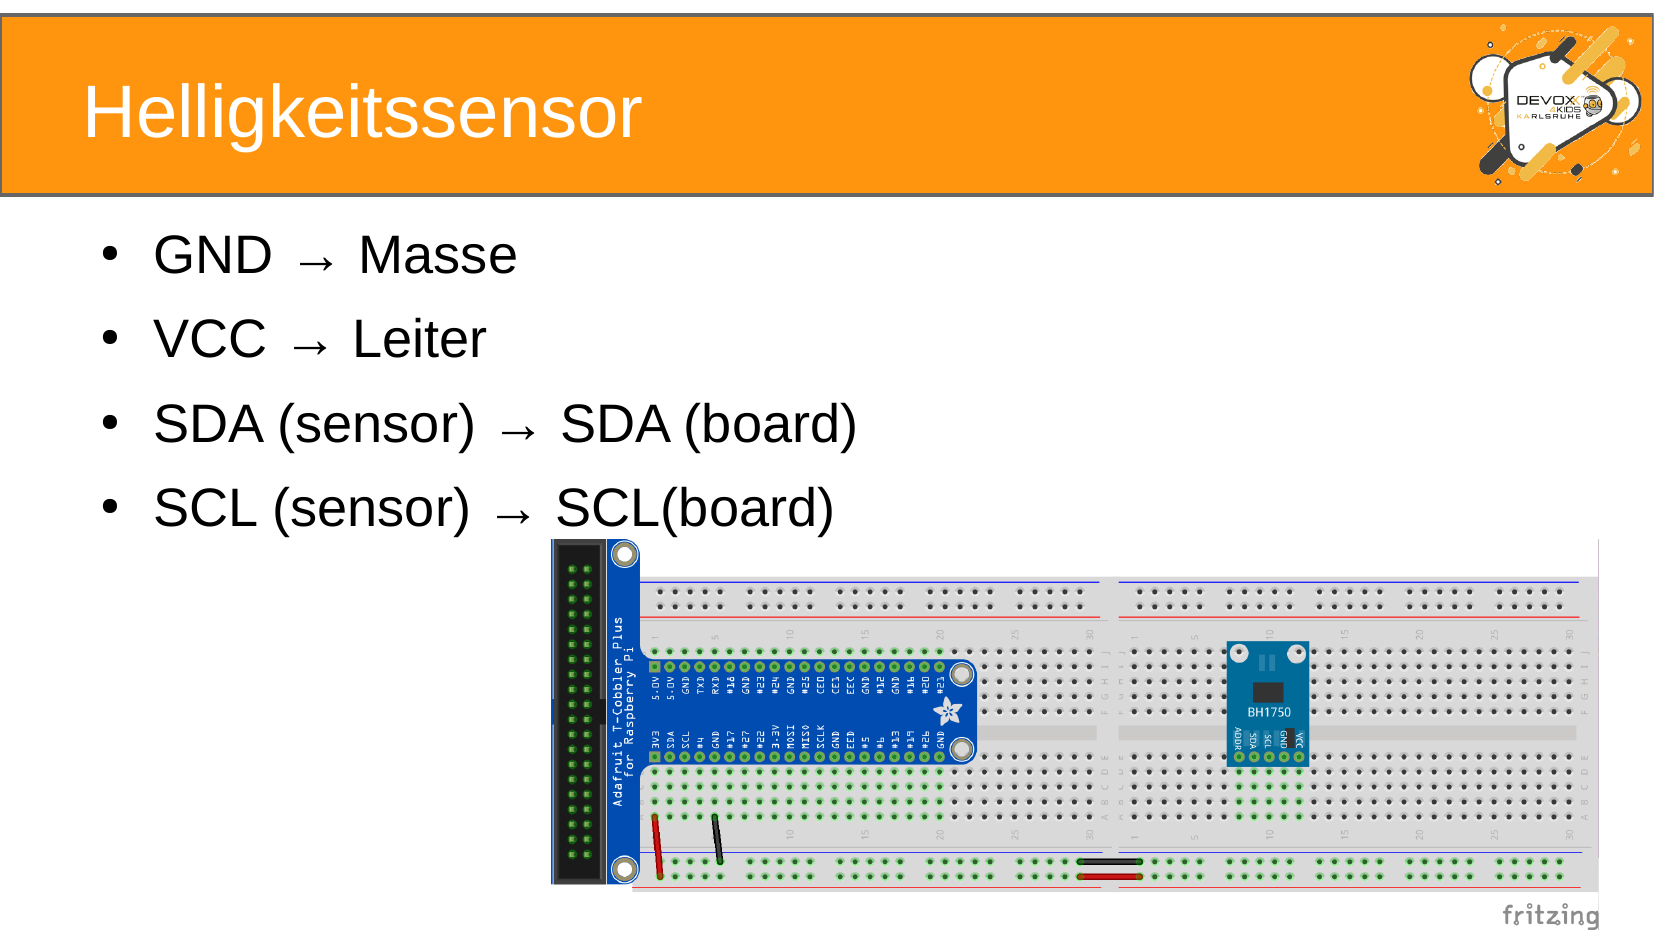

# Helligkeitssensor
GND → Masse
VCC → Leiter
SDA (sensor) → SDA (board)
SCL (sensor) → SCL(board)